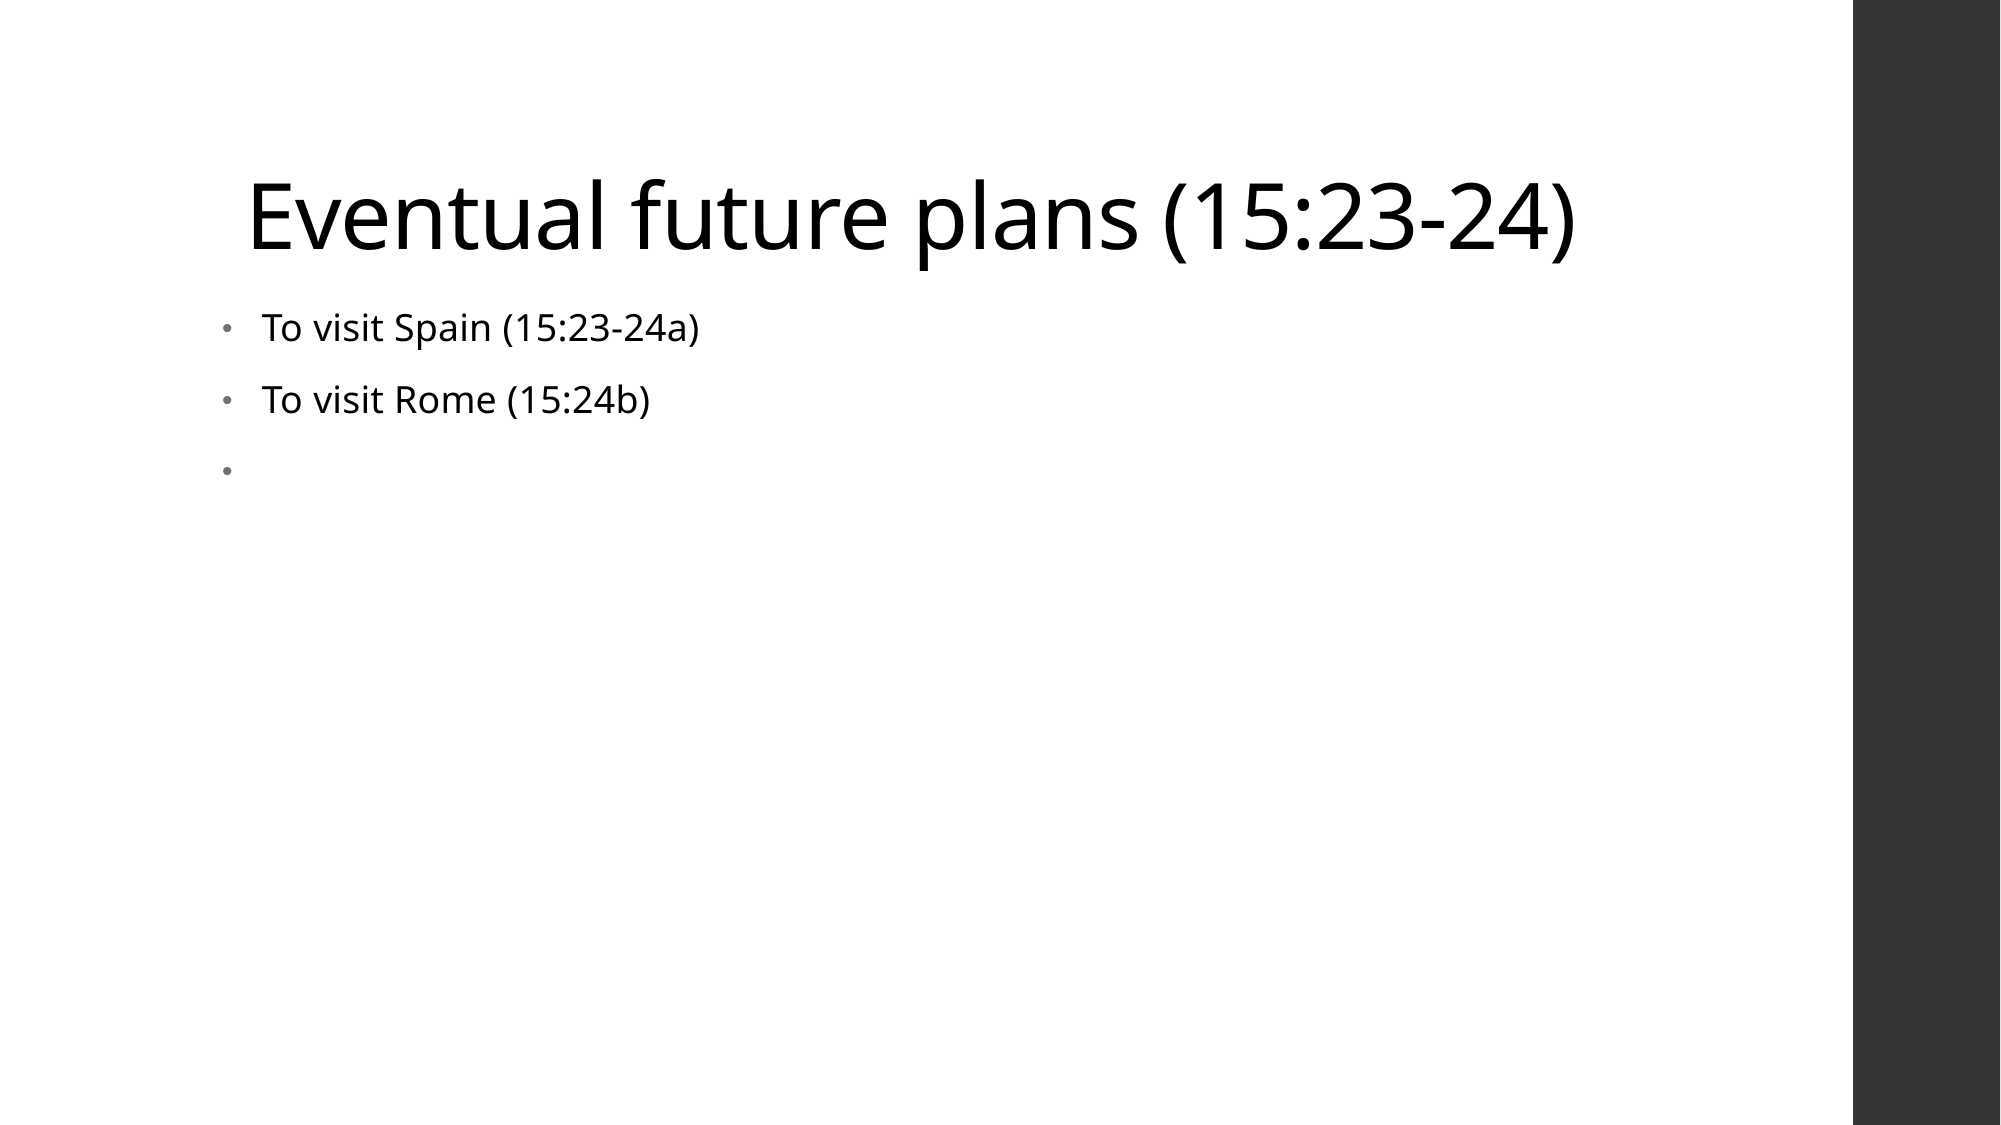

# Eventual future plans (15:23-24)
 To visit Spain (15:23-24a)
 To visit Rome (15:24b)